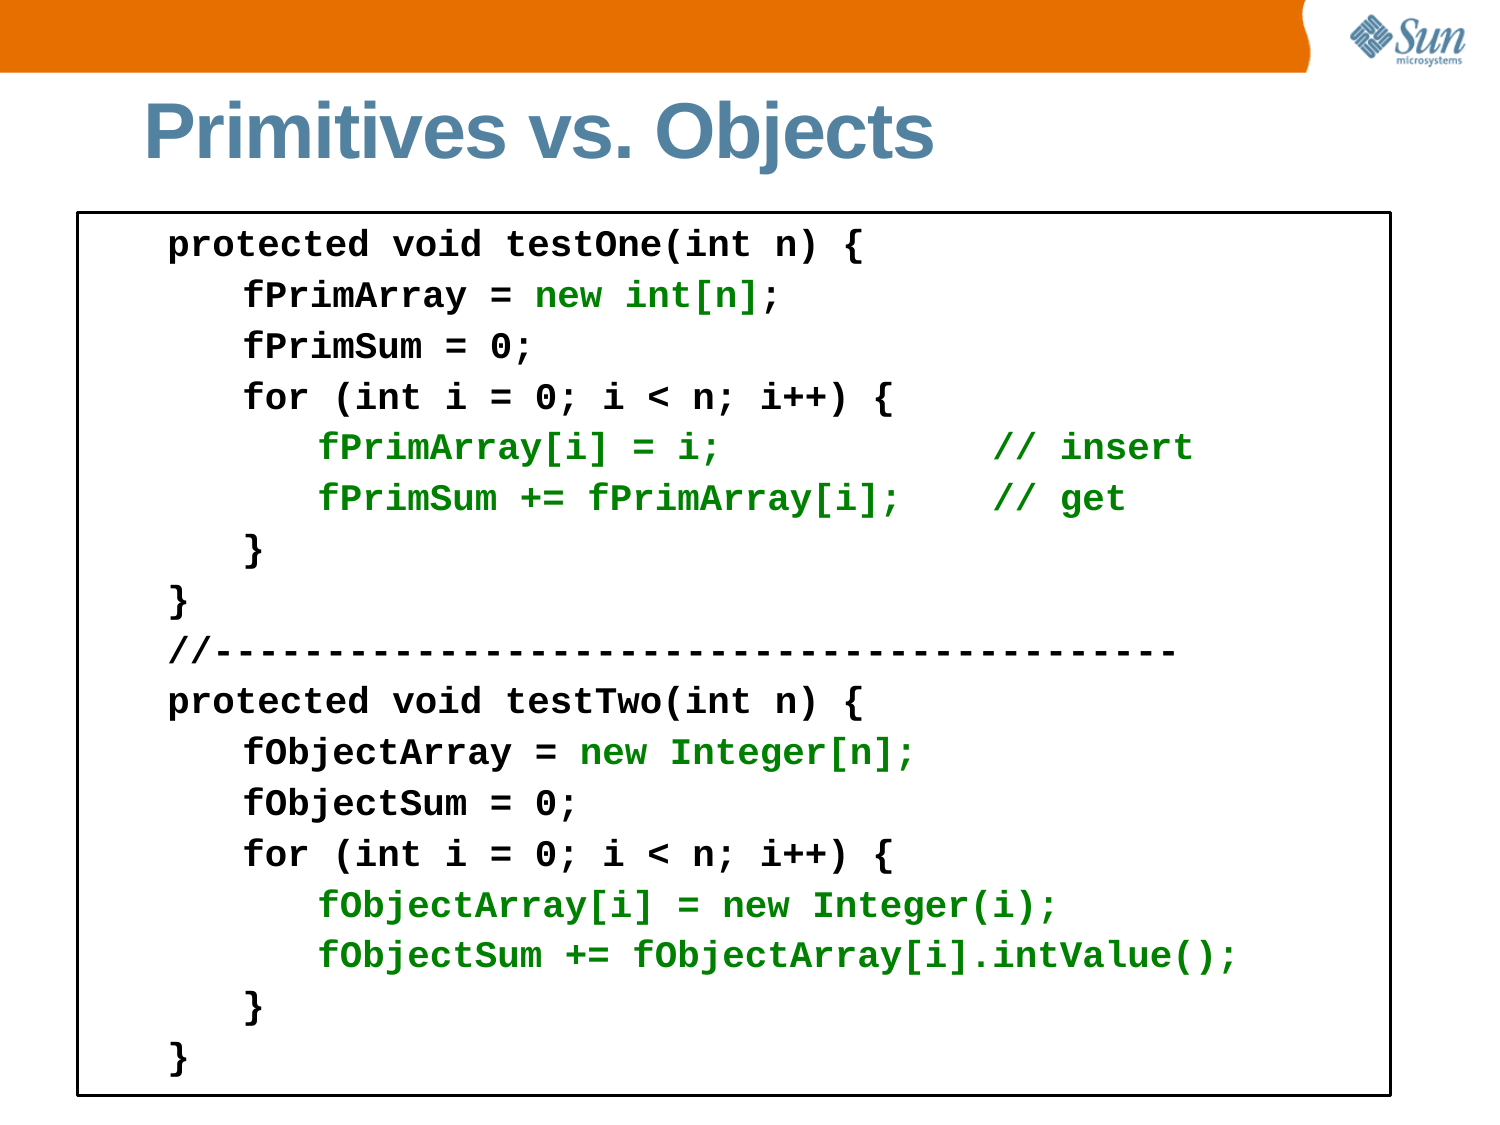

# Primitives vs. Objects
	protected void testOne(int n) {
		fPrimArray = new int[n];
		fPrimSum = 0;
		for (int i = 0; i < n; i++) {
			fPrimArray[i] = i;				// insert
			fPrimSum += fPrimArray[i];		// get
		}
	}
	//-------------------------------------------
	protected void testTwo(int n) {
		fObjectArray = new Integer[n];
		fObjectSum = 0;
		for (int i = 0; i < n; i++) {
			fObjectArray[i] = new Integer(i);
			fObjectSum += fObjectArray[i].intValue();
		}
	}